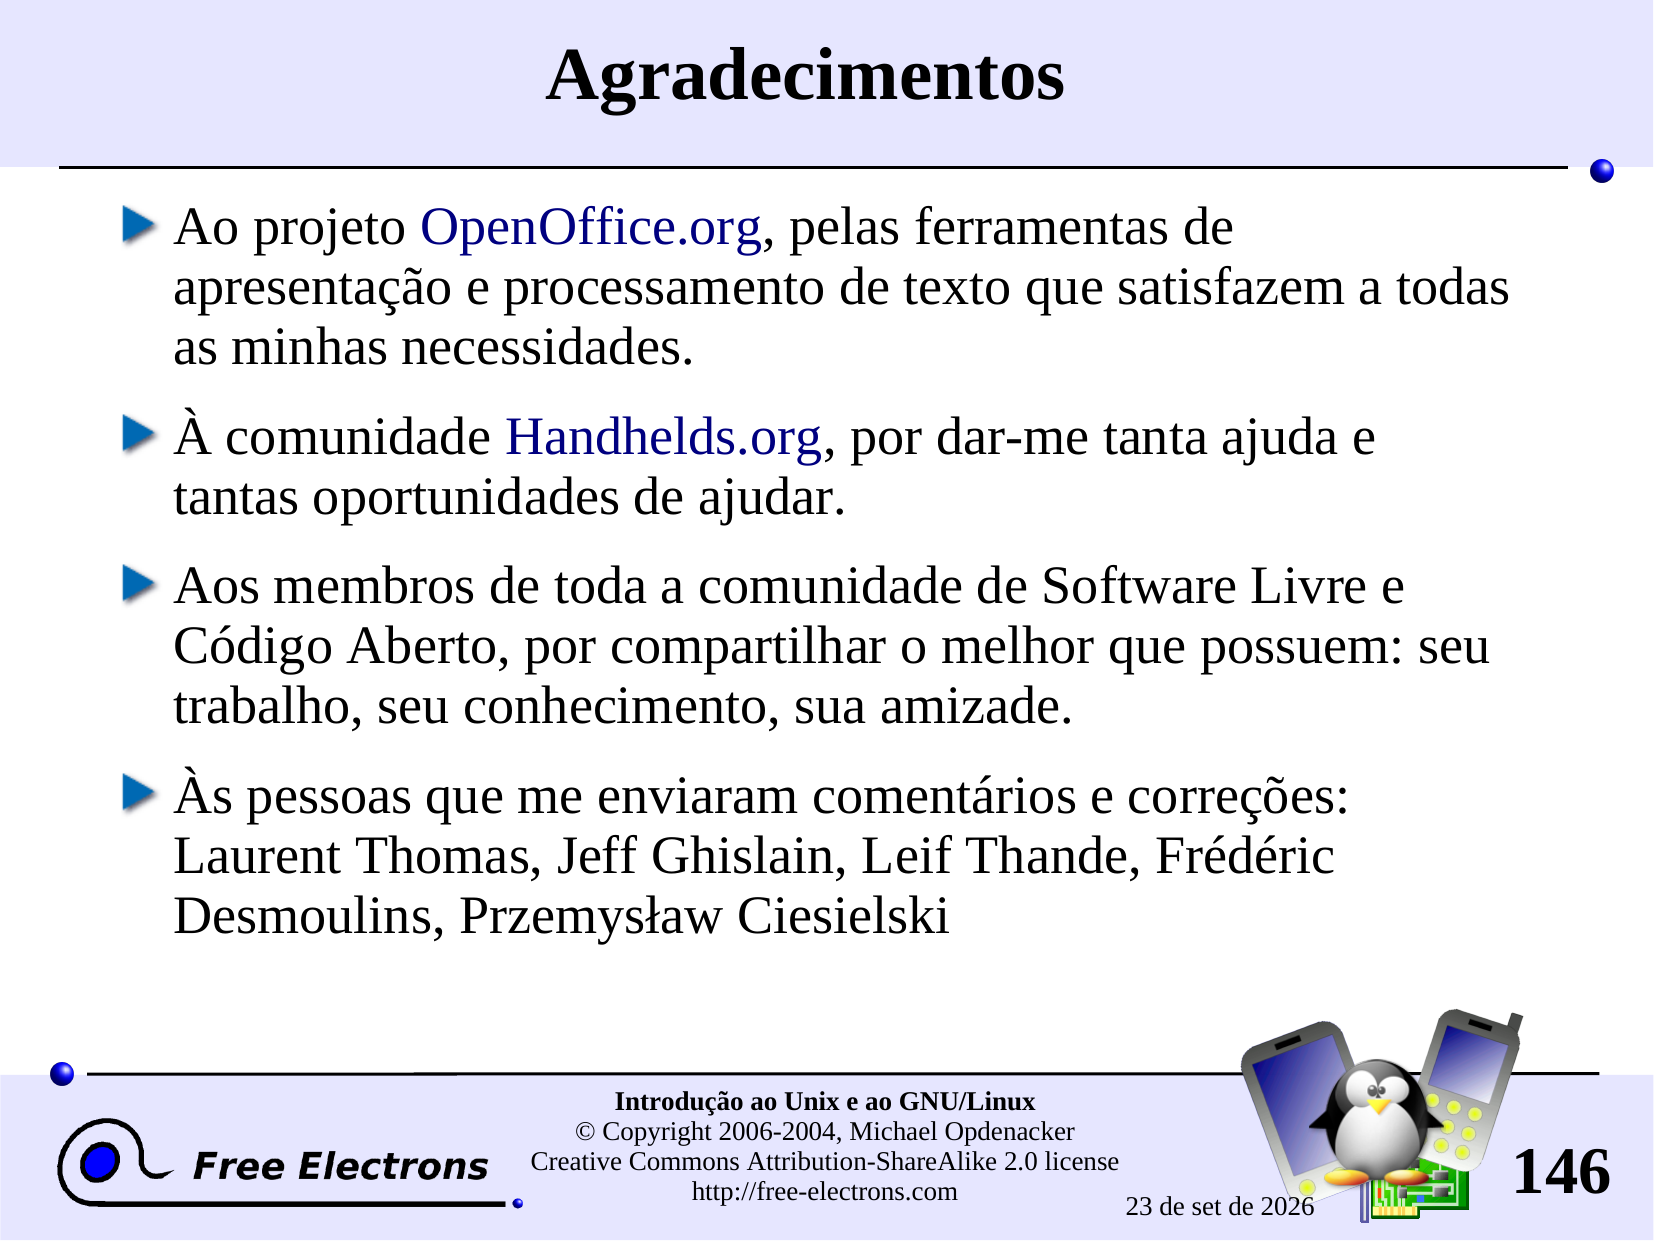

# Agradecimentos
Ao projeto OpenOffice.org, pelas ferramentas de apresentação e processamento de texto que satisfazem a todas as minhas necessidades.
À comunidade Handhelds.org, por dar-me tanta ajuda e tantas oportunidades de ajudar.
Aos membros de toda a comunidade de Software Livre e Código Aberto, por compartilhar o melhor que possuem: seu trabalho, seu conhecimento, sua amizade.
Às pessoas que me enviaram comentários e correções:
Laurent Thomas, Jeff Ghislain, Leif Thande, Frédéric Desmoulins, Przemysław Ciesielski